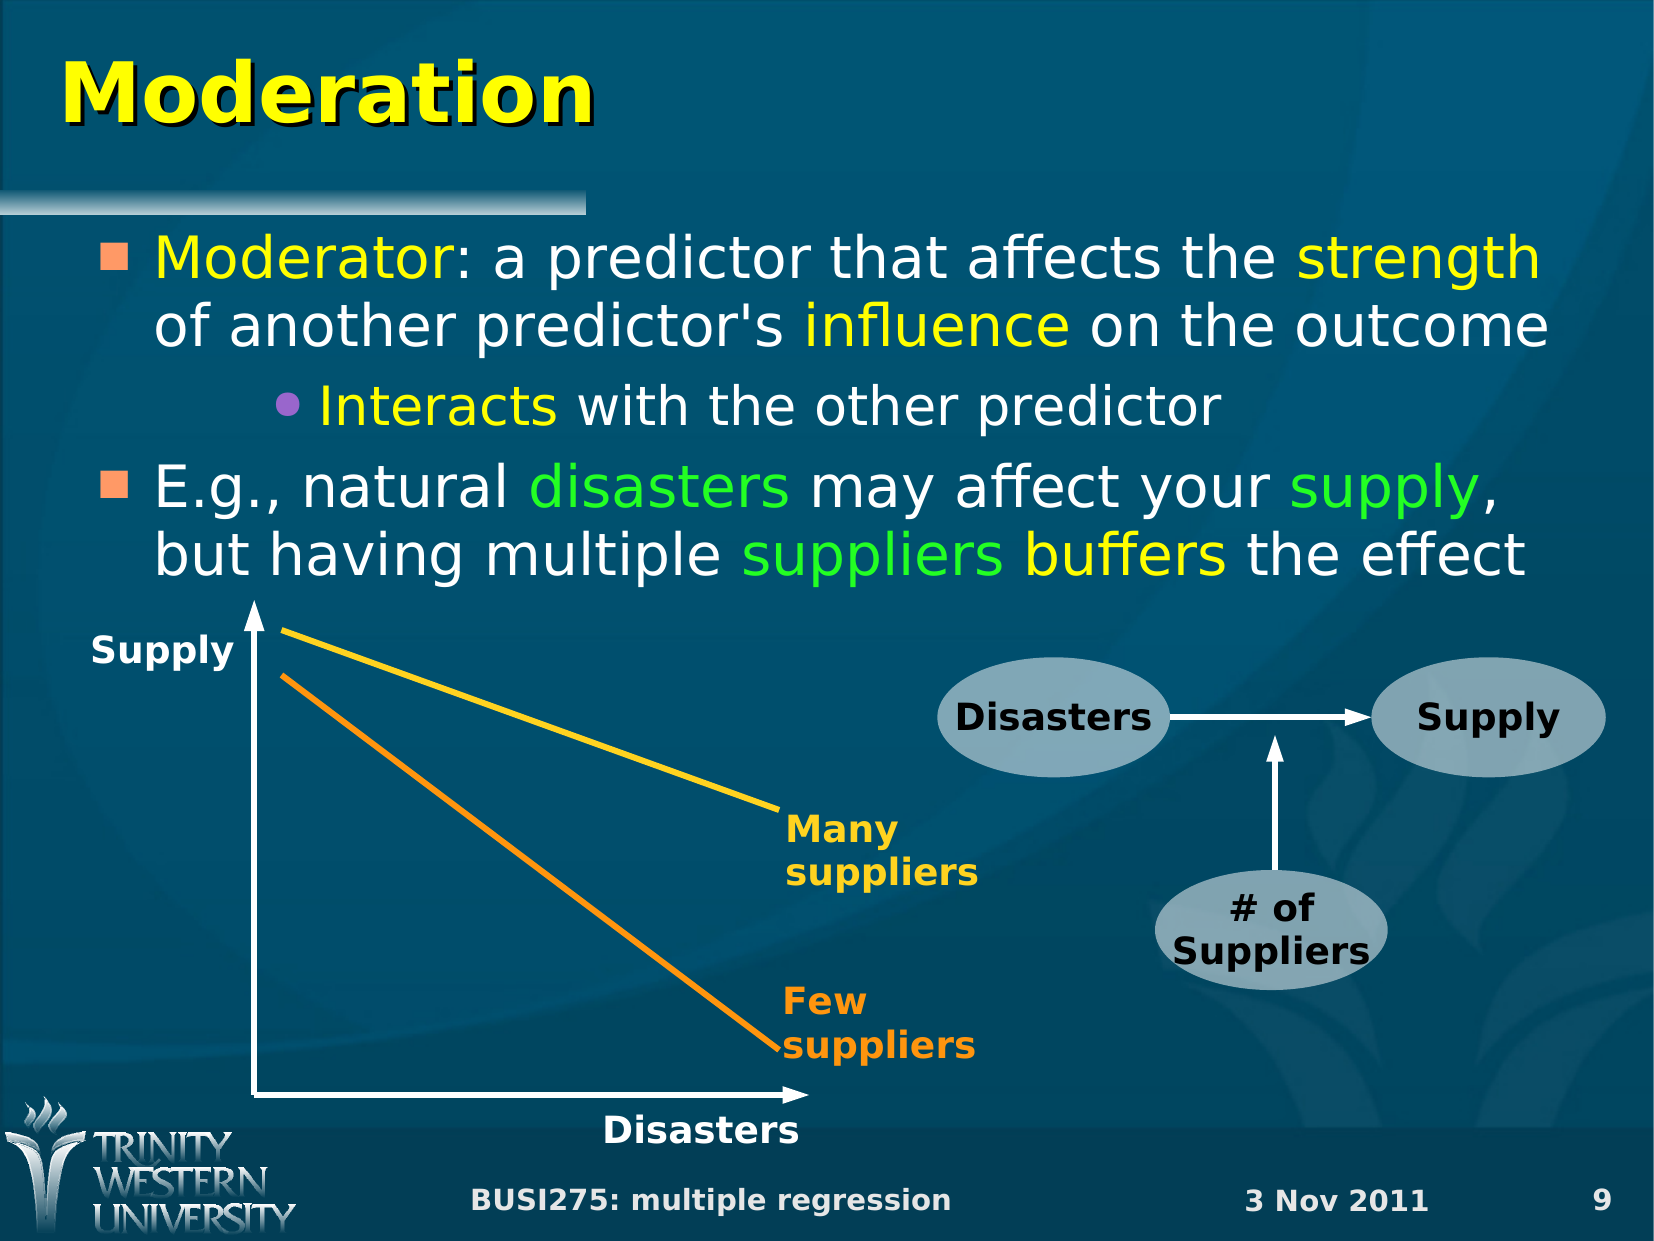

# Moderation
Moderator: a predictor that affects the strength of another predictor's influence on the outcome
Interacts with the other predictor
E.g., natural disasters may affect your supply, but having multiple suppliers buffers the effect
Supply
Disasters
Supply
Many
suppliers
# of
Suppliers
Few
suppliers
Disasters
BUSI275: multiple regression
3 Nov 2011
9